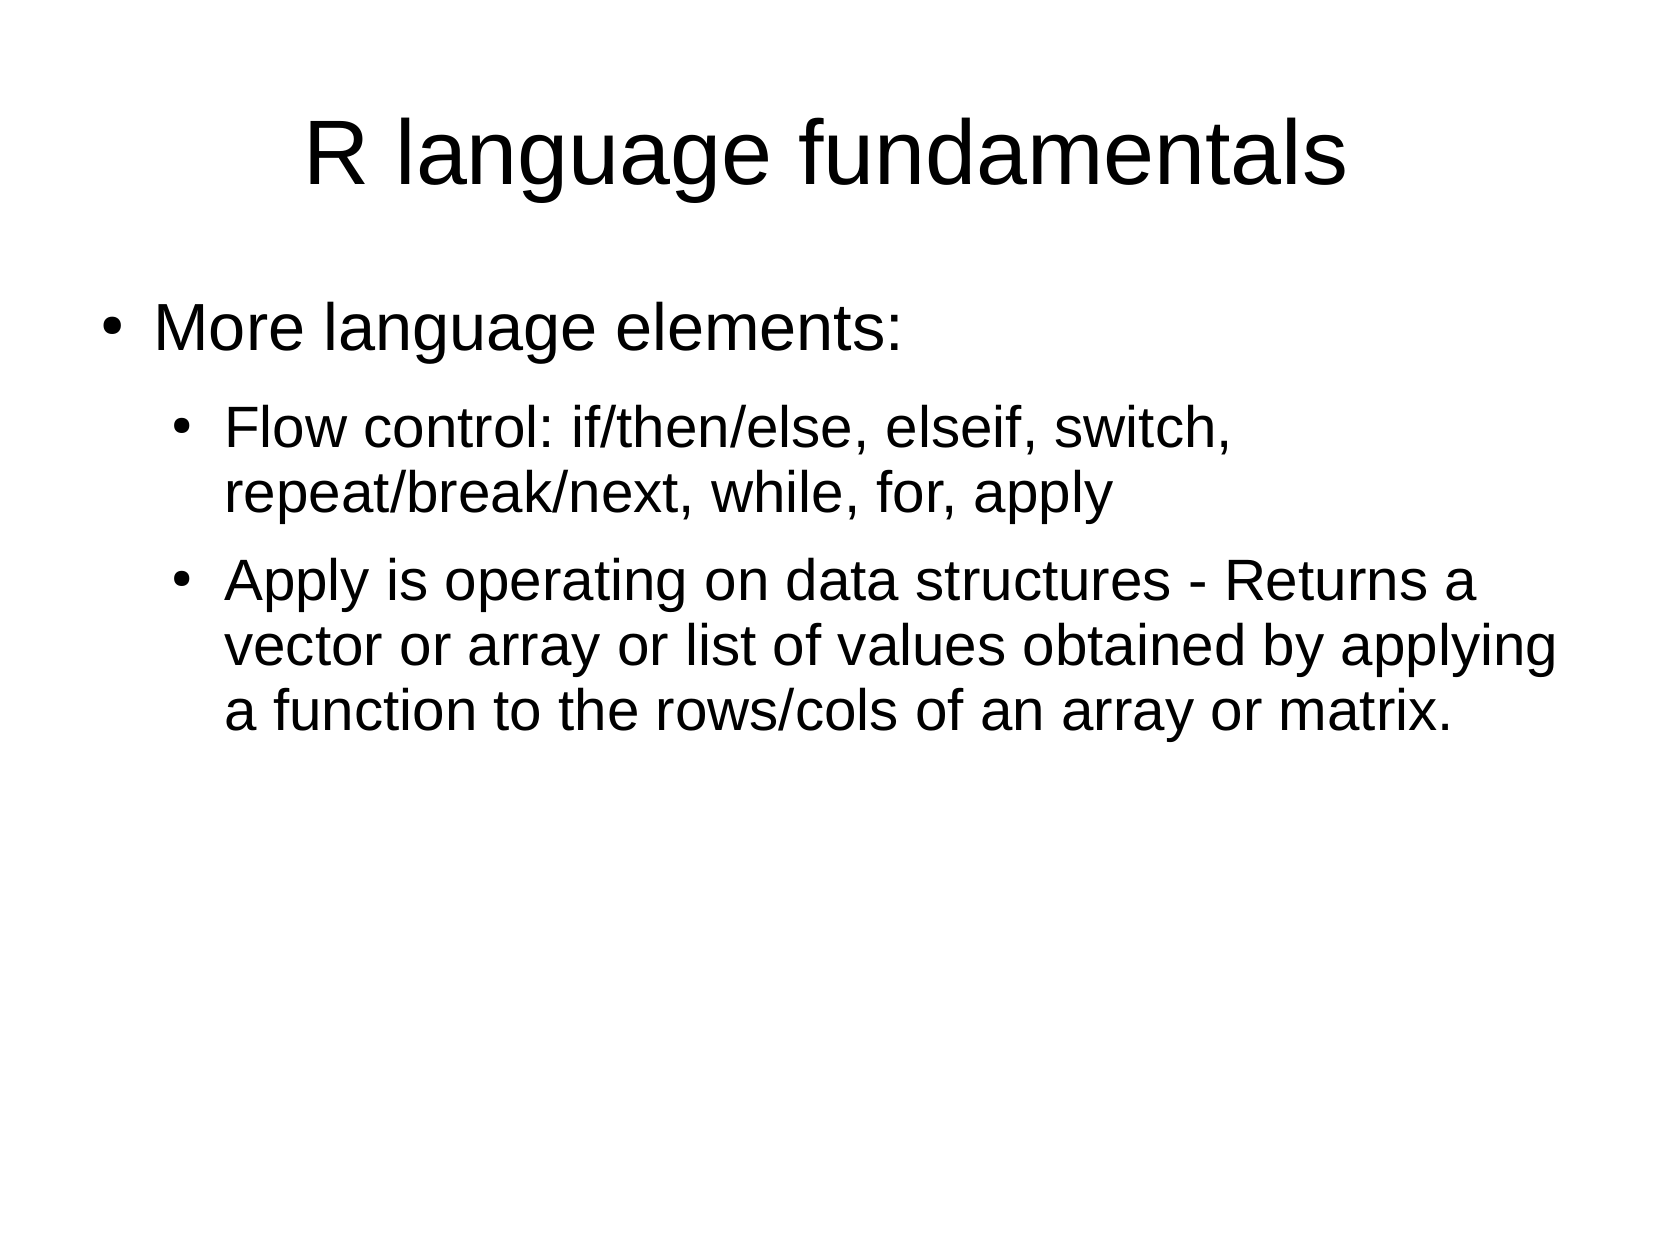

# R language fundamentals
More language elements:
Flow control: if/then/else, elseif, switch, repeat/break/next, while, for, apply
Apply is operating on data structures - Returns a vector or array or list of values obtained by applying a function to the rows/cols of an array or matrix.